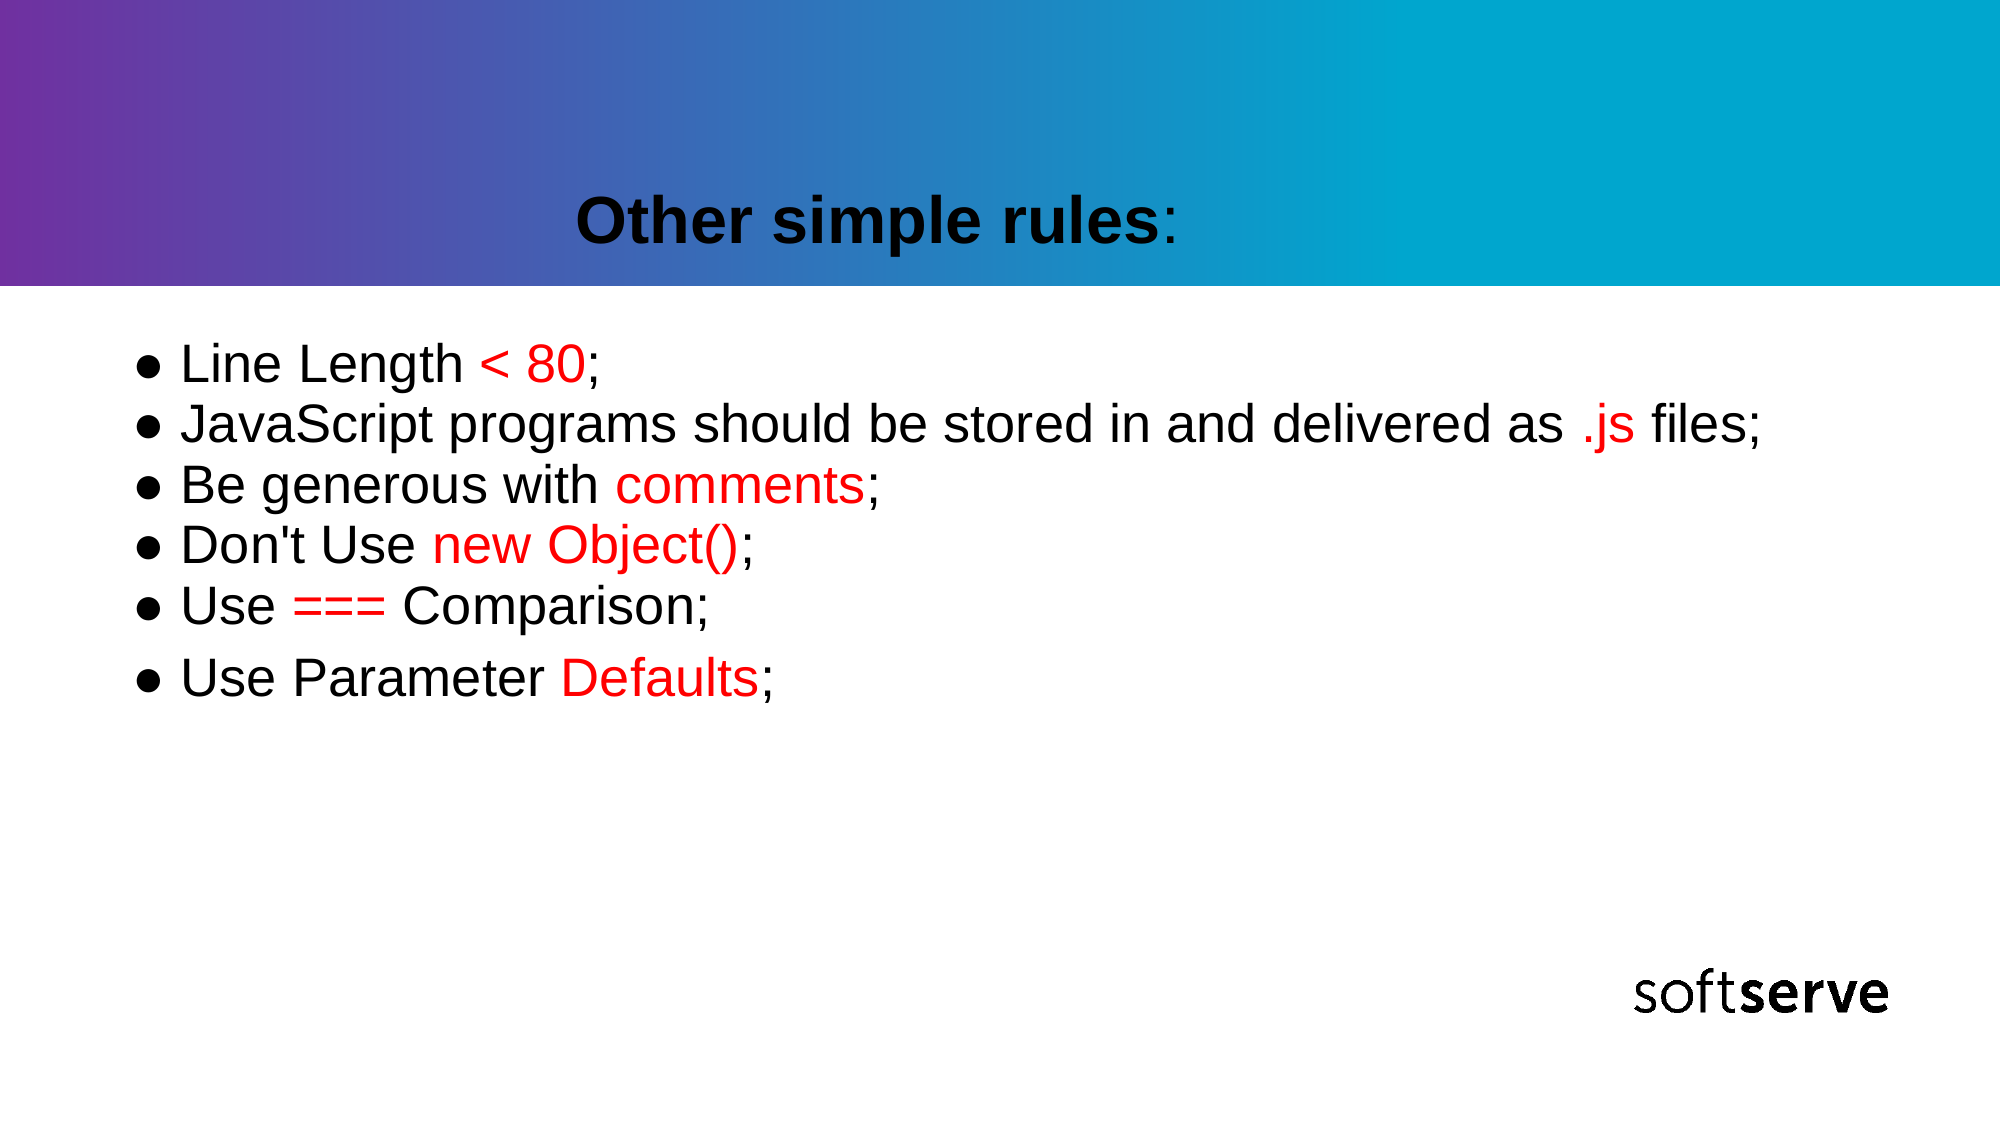

Other simple rules:
● Line Length < 80;
● JavaScript programs should be stored in and delivered as .js files;
● Be generous with comments;
● Don't Use new Object();
● Use === Comparison;
● Use Parameter Defaults;